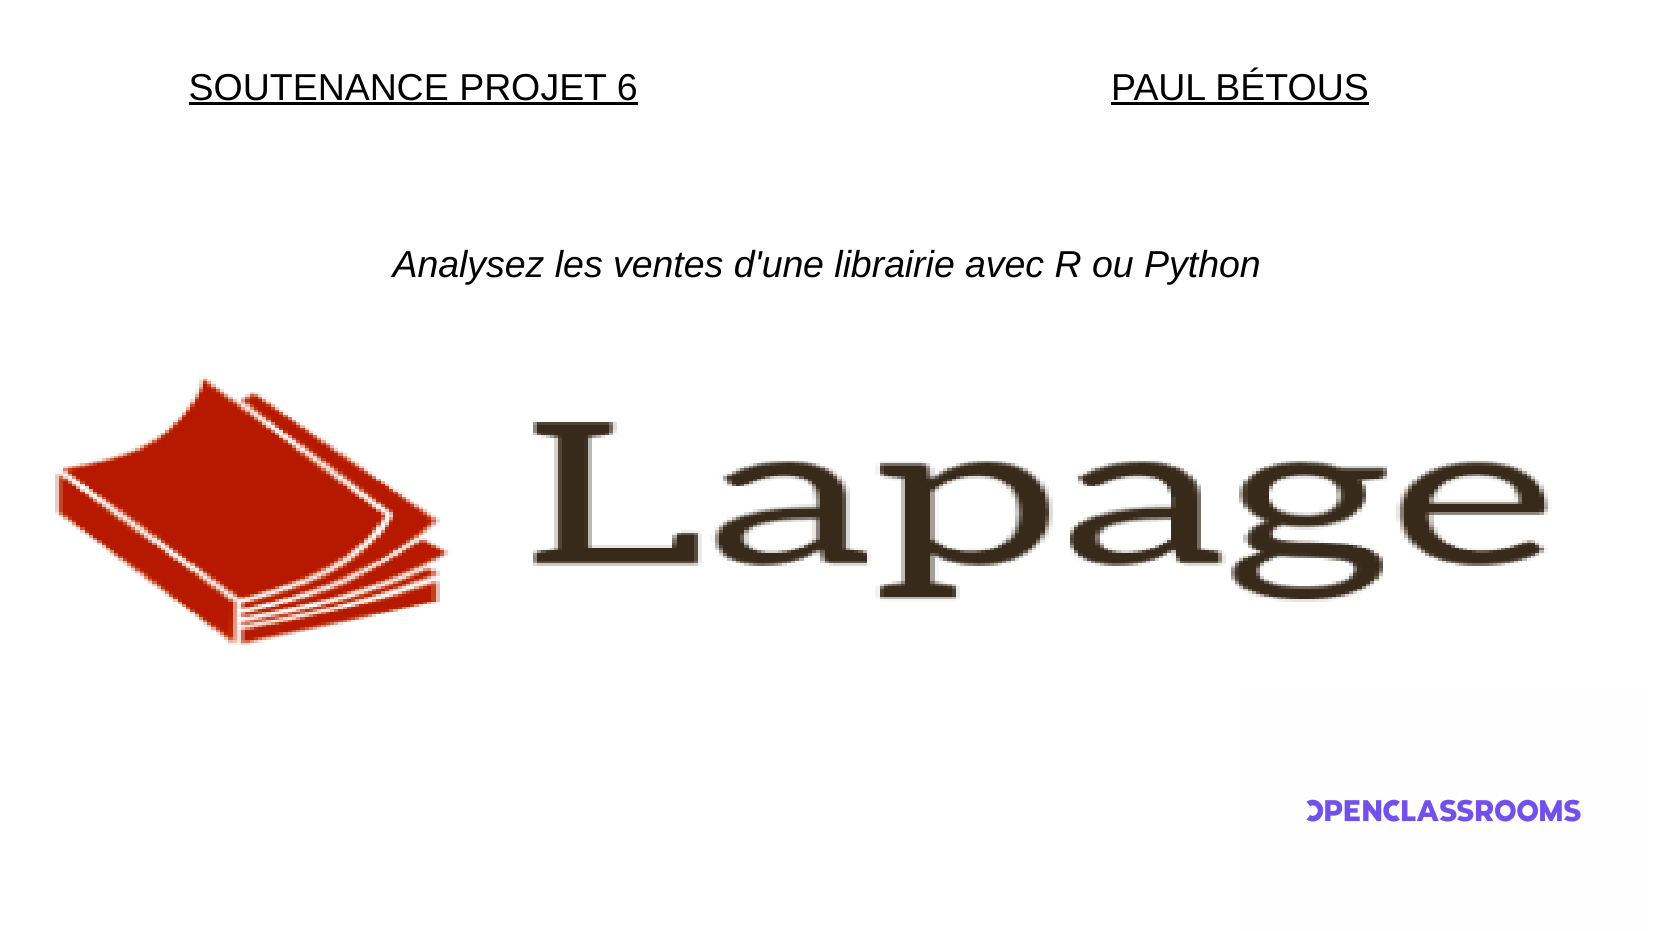

SOUTENANCE PROJET 6
PAUL BÉTOUS
Analysez les ventes d'une librairie avec R ou Python